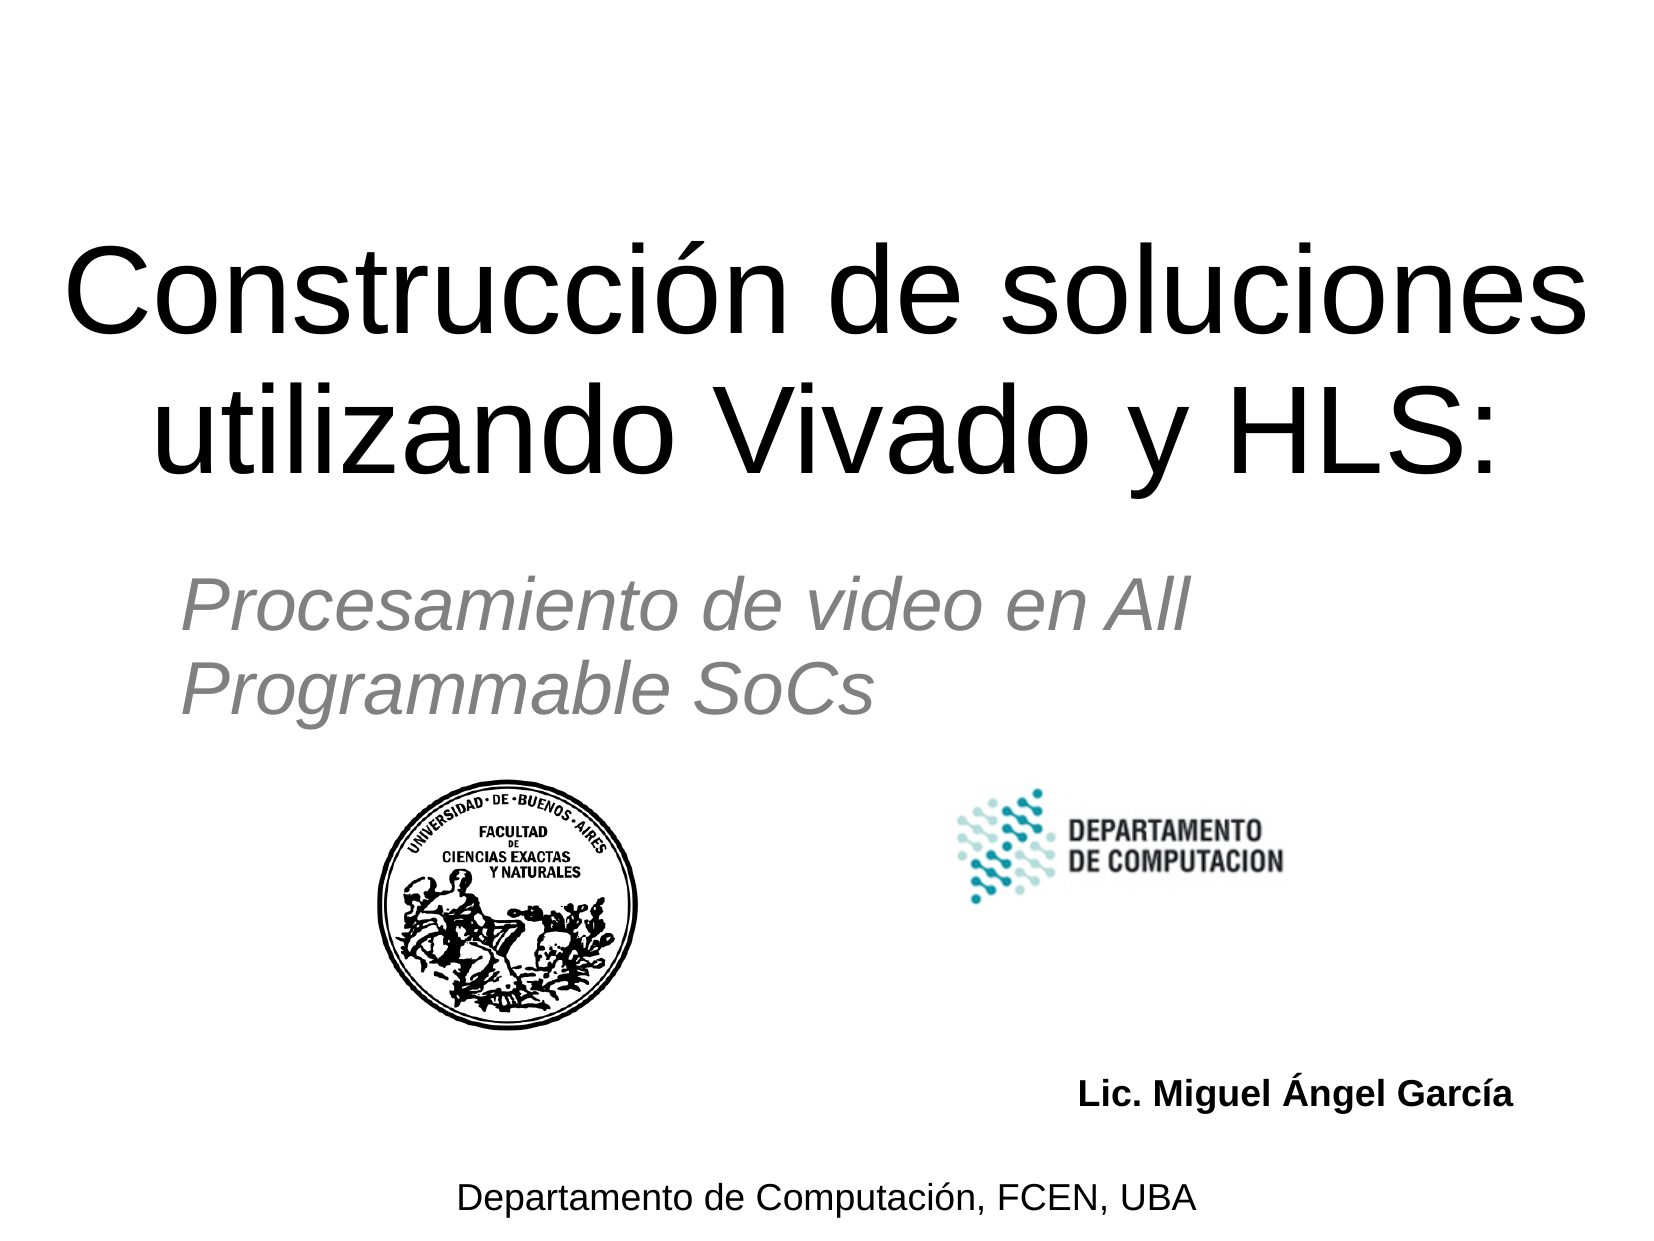

# Construcción de soluciones utilizando Vivado y HLS:
Procesamiento de video en All Programmable SoCs
Lic. Miguel Ángel García
Departamento de Computación, FCEN, UBA